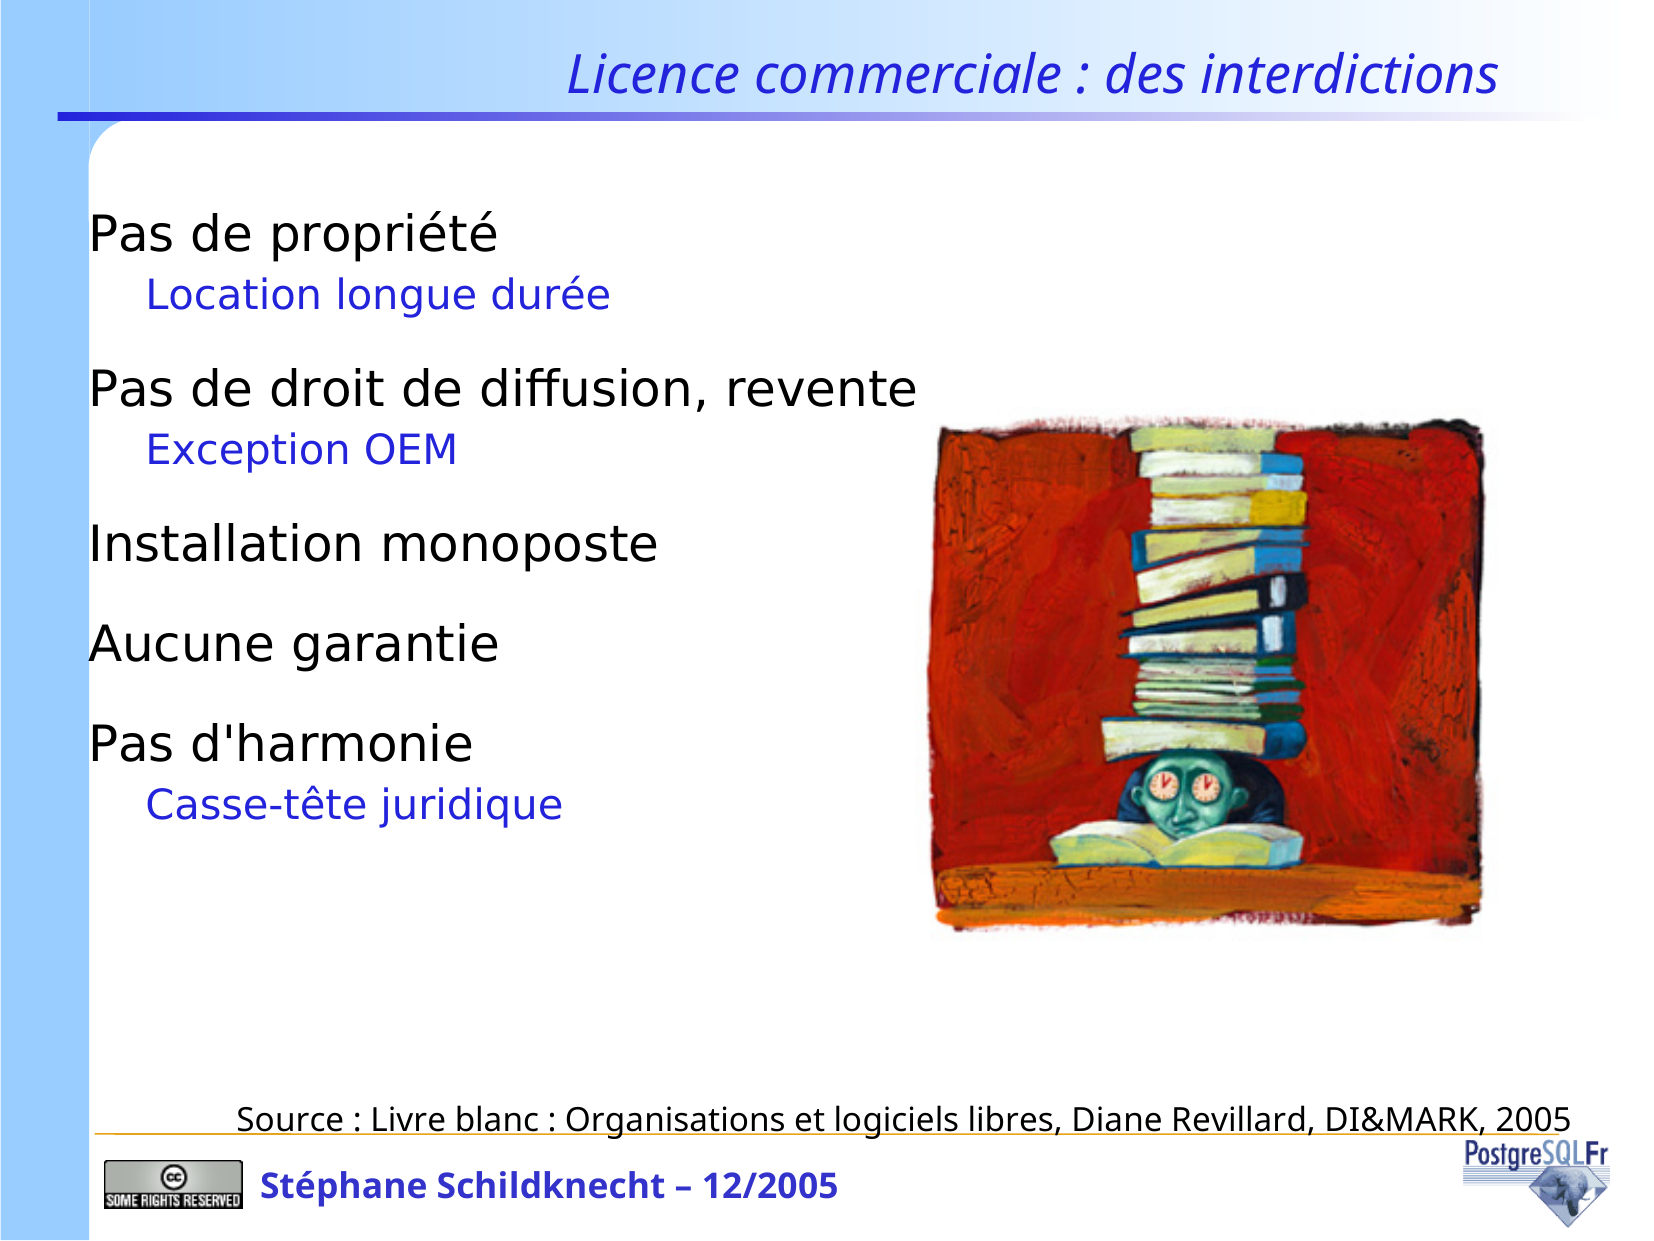

# Licence commerciale : des interdictions
Pas de propriété
Location longue durée
Pas de droit de diffusion, revente
Exception OEM
Installation monoposte
Aucune garantie
Pas d'harmonie
Casse-tête juridique
Source : Livre blanc : Organisations et logiciels libres, Diane Revillard, DI&MARK, 2005